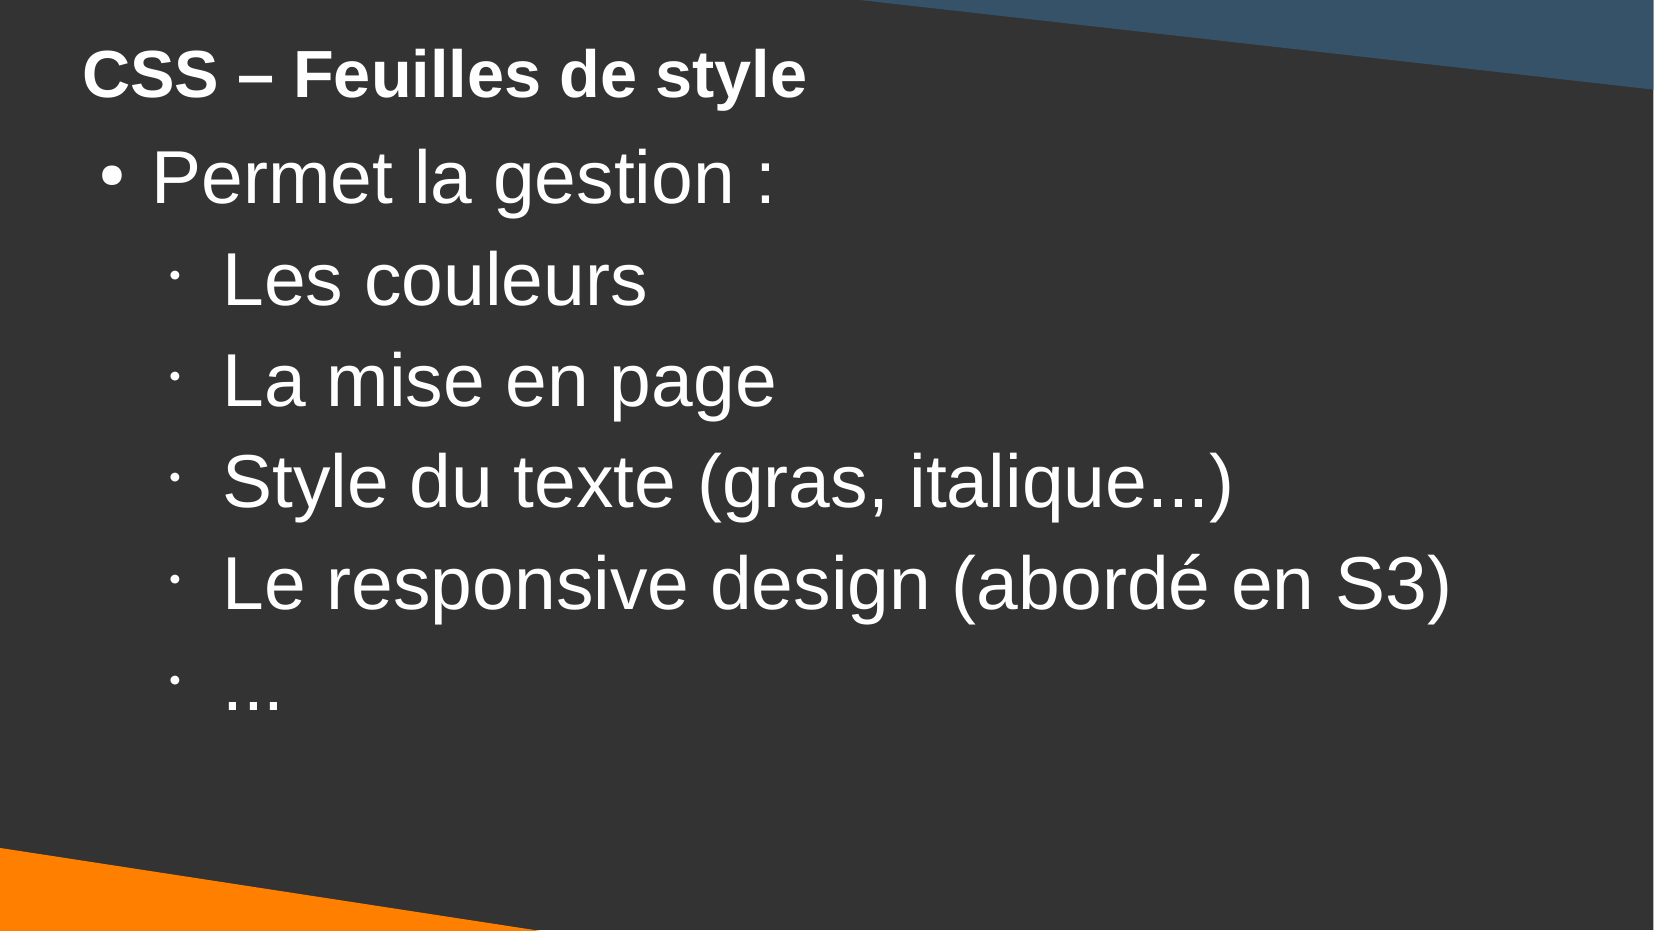

# CSS – Feuilles de style
Permet la gestion :
Les couleurs
La mise en page
Style du texte (gras, italique...)
Le responsive design (abordé en S3)
...